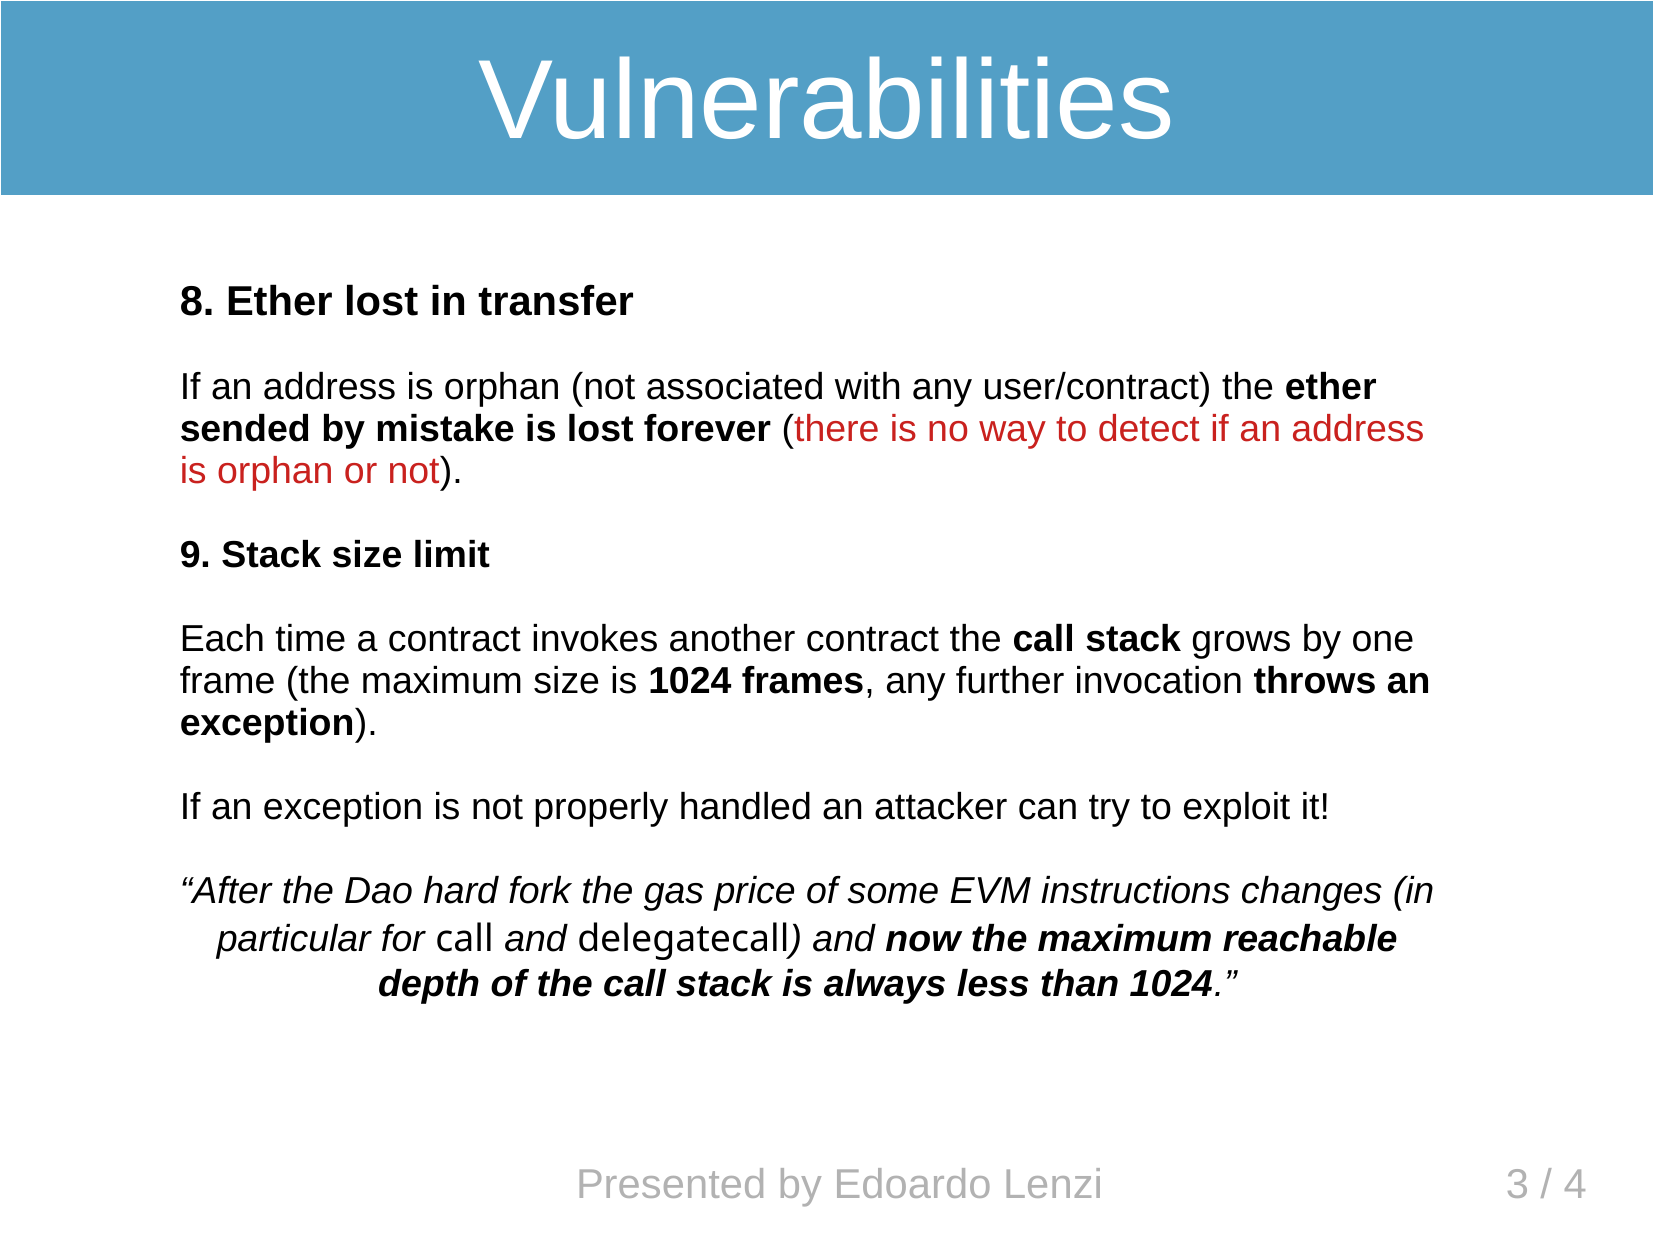

Vulnerabilities
8. Ether lost in transfer
If an address is orphan (not associated with any user/contract) the ether sended by mistake is lost forever (there is no way to detect if an address is orphan or not).
9. Stack size limit
Each time a contract invokes another contract the call stack grows by one frame (the maximum size is 1024 frames, any further invocation throws an exception).
If an exception is not properly handled an attacker can try to exploit it!
“After the Dao hard fork the gas price of some EVM instructions changes (in particular for call and delegatecall) and now the maximum reachable depth of the call stack is always less than 1024.”
# Presented by Edoardo Lenzi 3 / 4